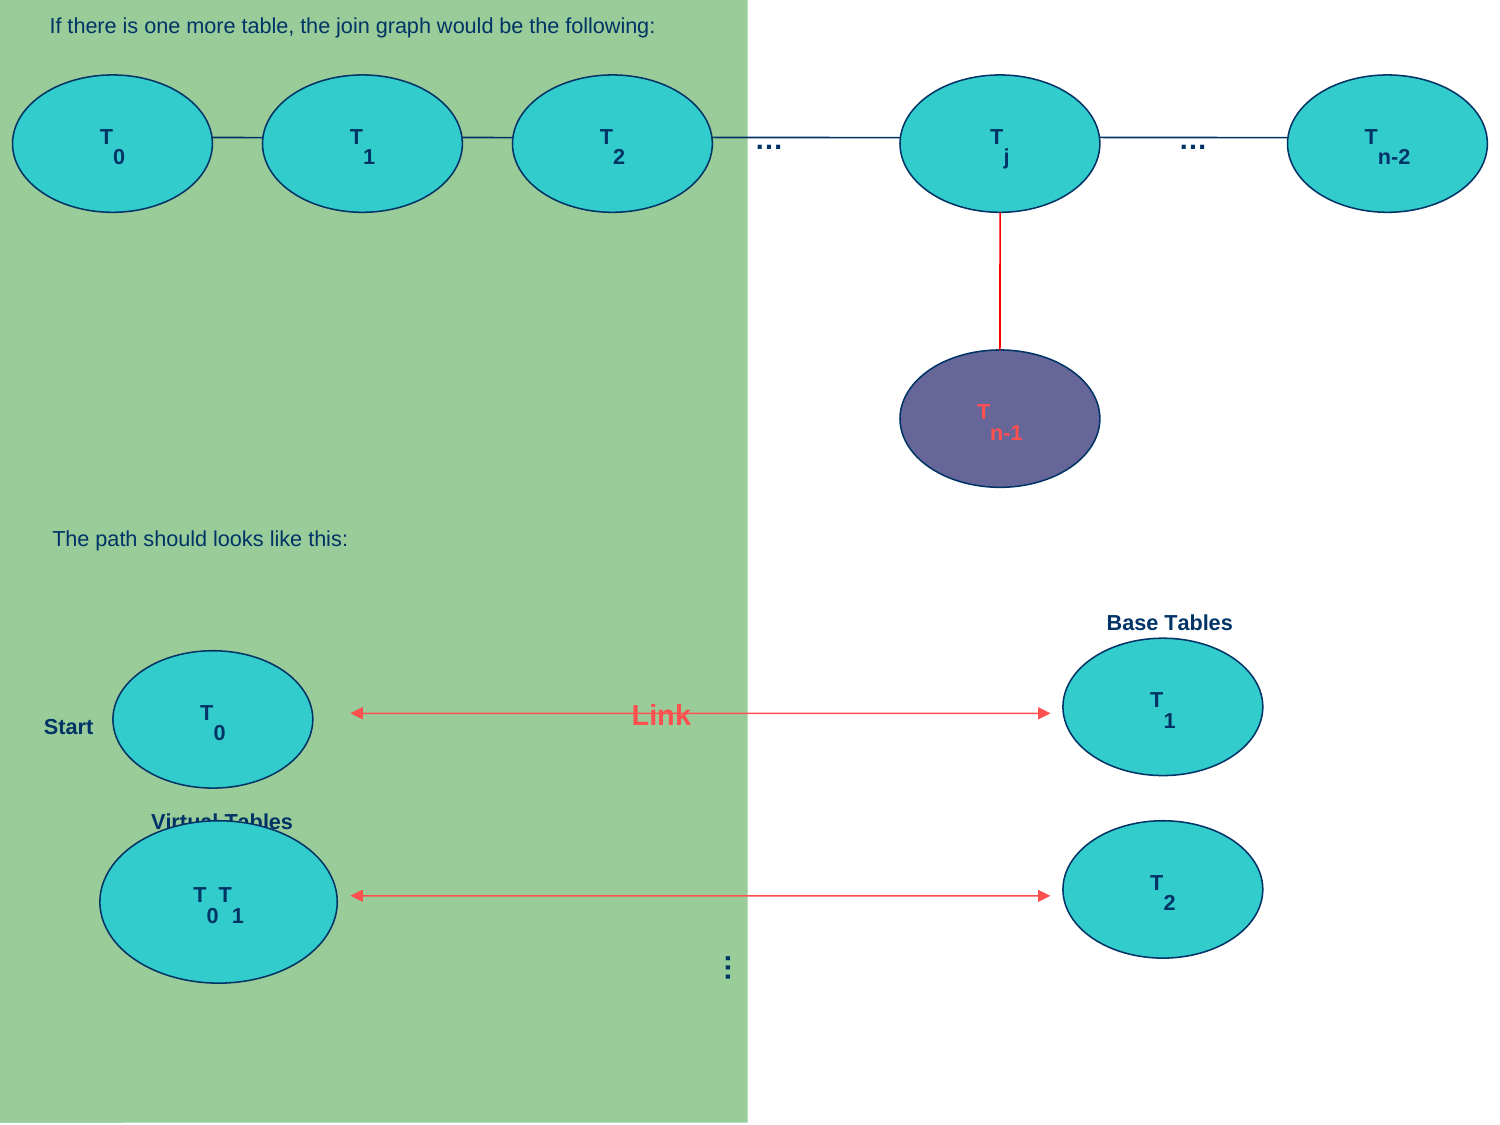

If there is one more table, the join graph would be the following:
T0
T1
T2
Tj
Tn-2
…
…
Tn-1
The path should looks like this:
 Base Tables
T1
T0
Link
Start
Virtual Tables
T0T1
T2
…